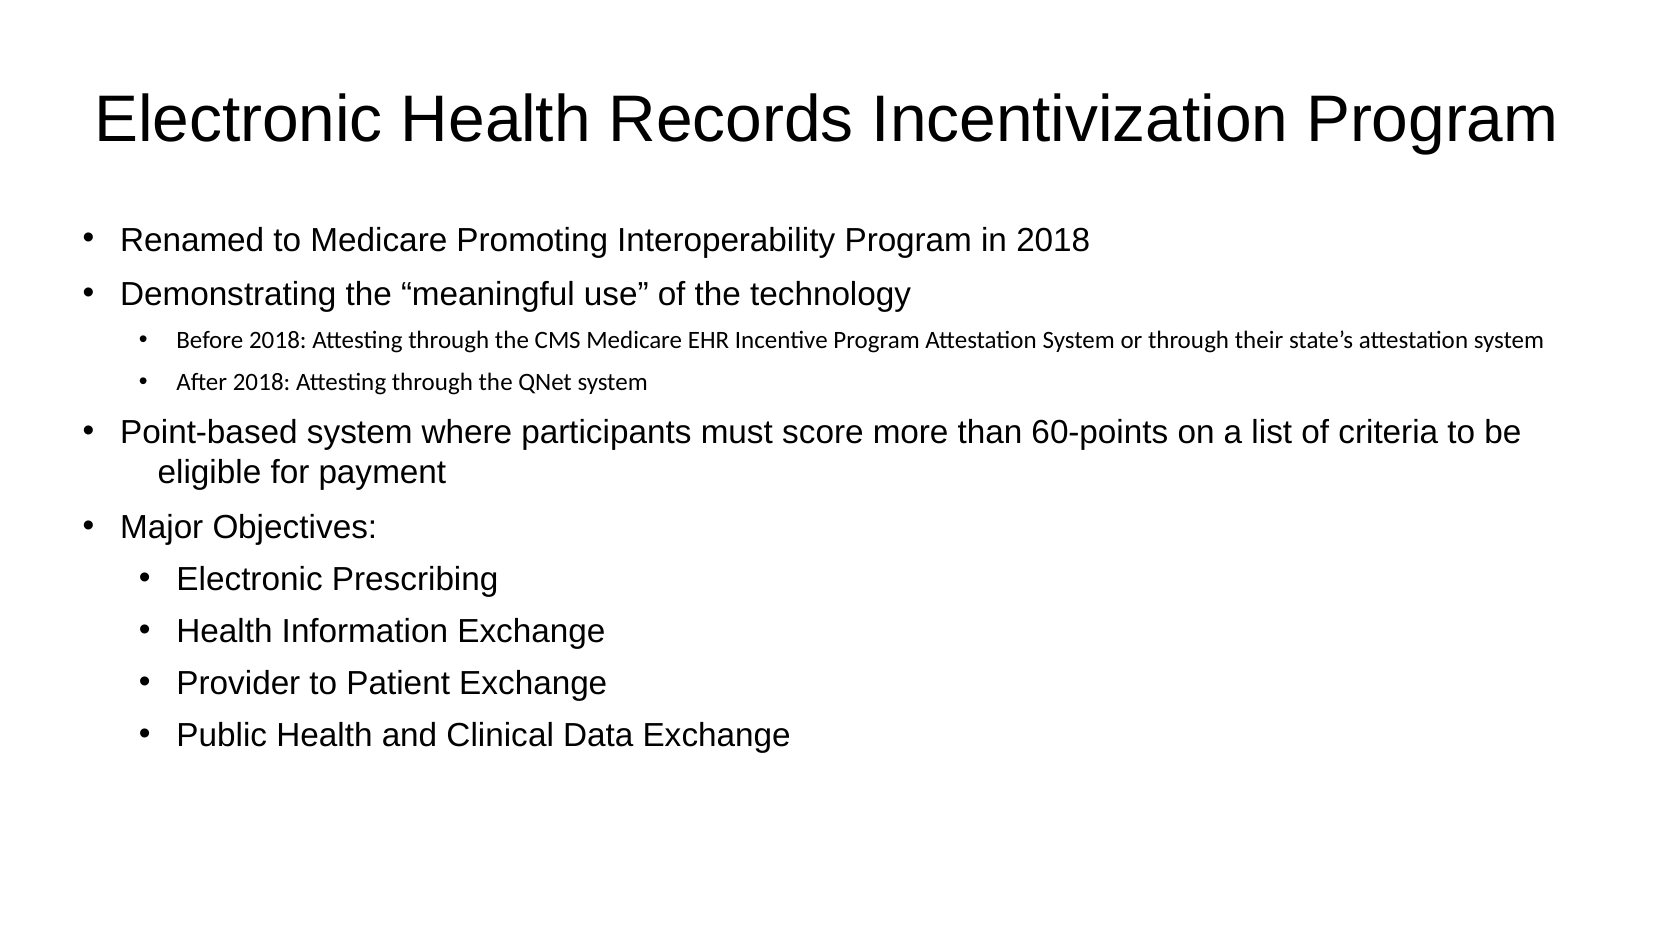

# Electronic Health Records Incentivization Program
Renamed to Medicare Promoting Interoperability Program in 2018
Demonstrating the “meaningful use” of the technology
Before 2018: Attesting through the CMS Medicare EHR Incentive Program Attestation System or through their state’s attestation system
After 2018: Attesting through the QNet system
Point-based system where participants must score more than 60-points on a list of criteria to be eligible for payment
Major Objectives:
Electronic Prescribing
Health Information Exchange
Provider to Patient Exchange
Public Health and Clinical Data Exchange